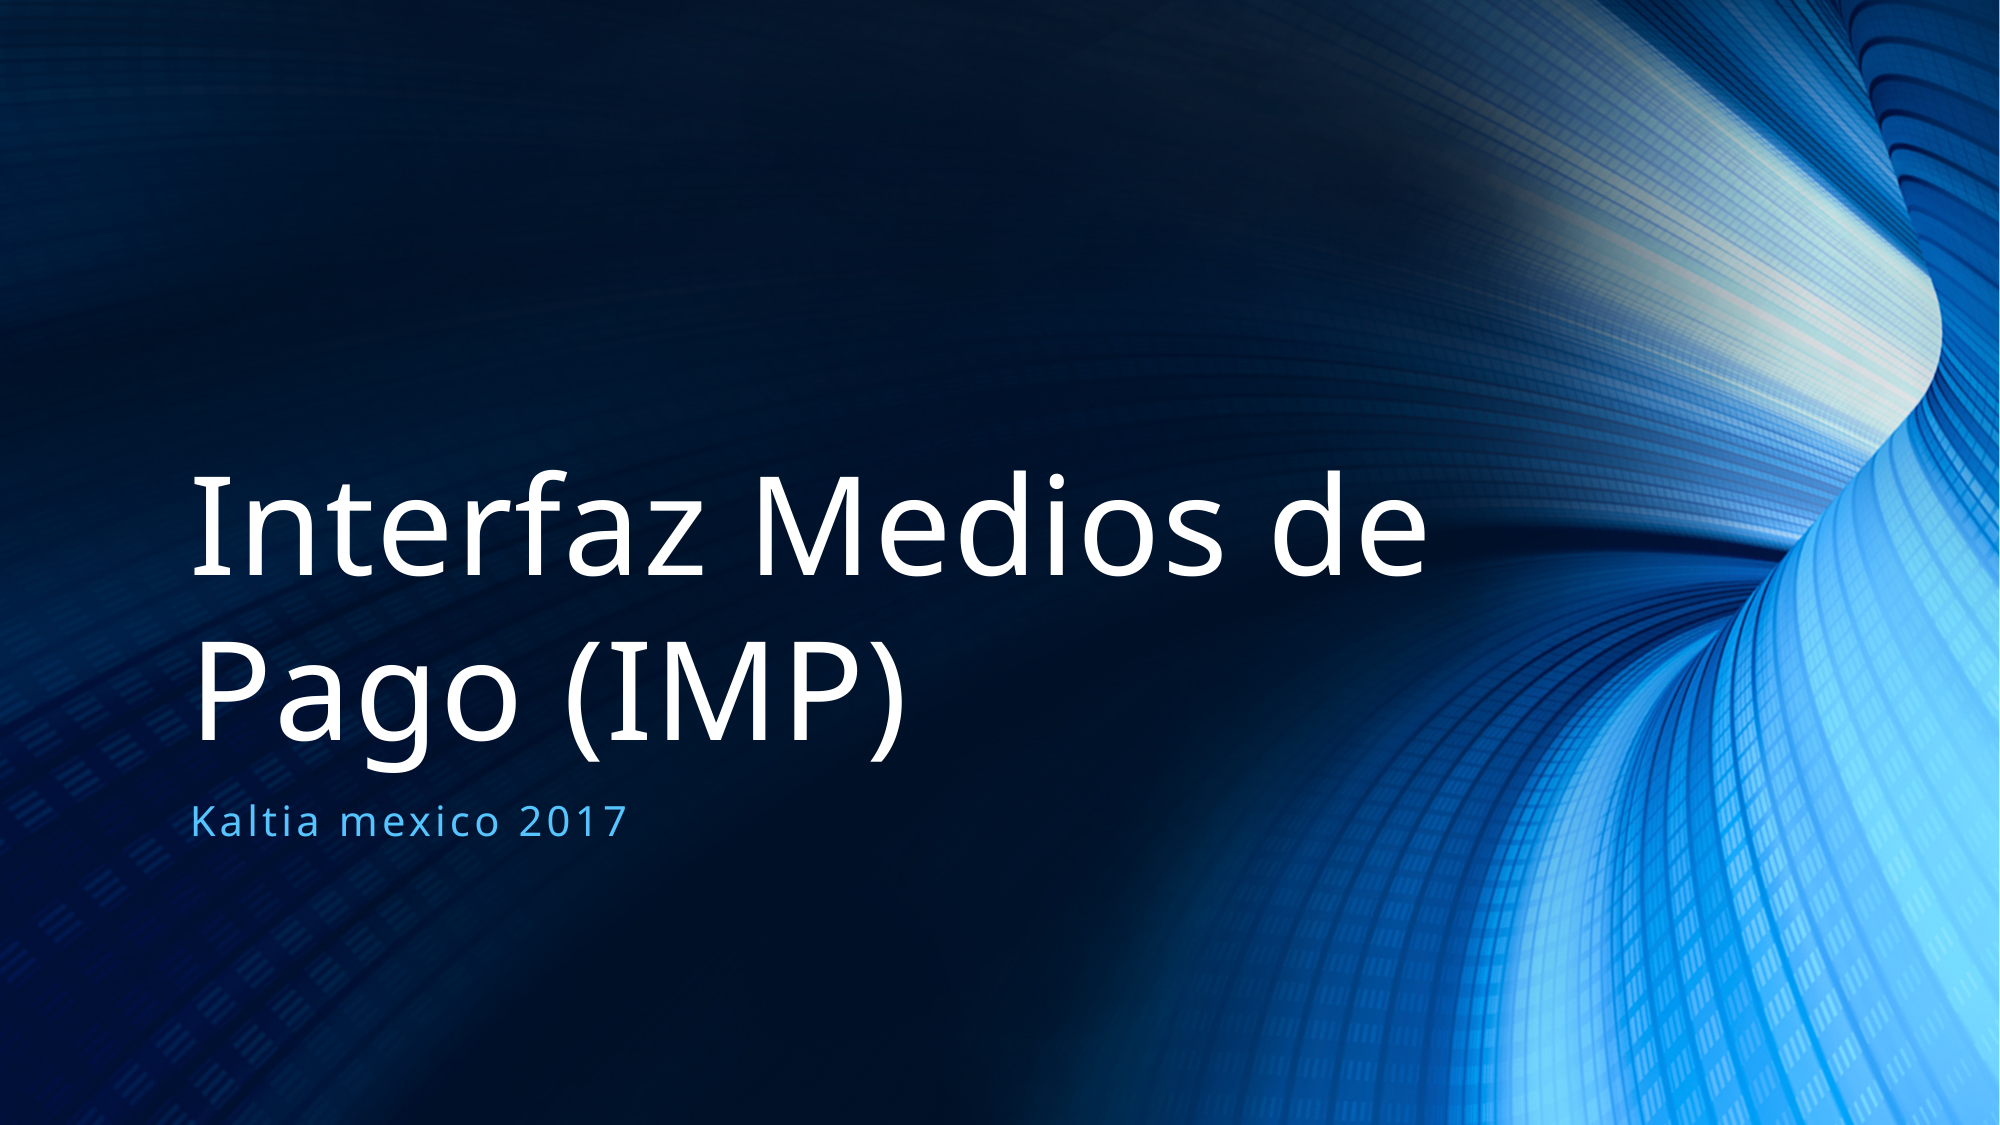

# Interfaz Medios de Pago (IMP)
Kaltia mexico 2017